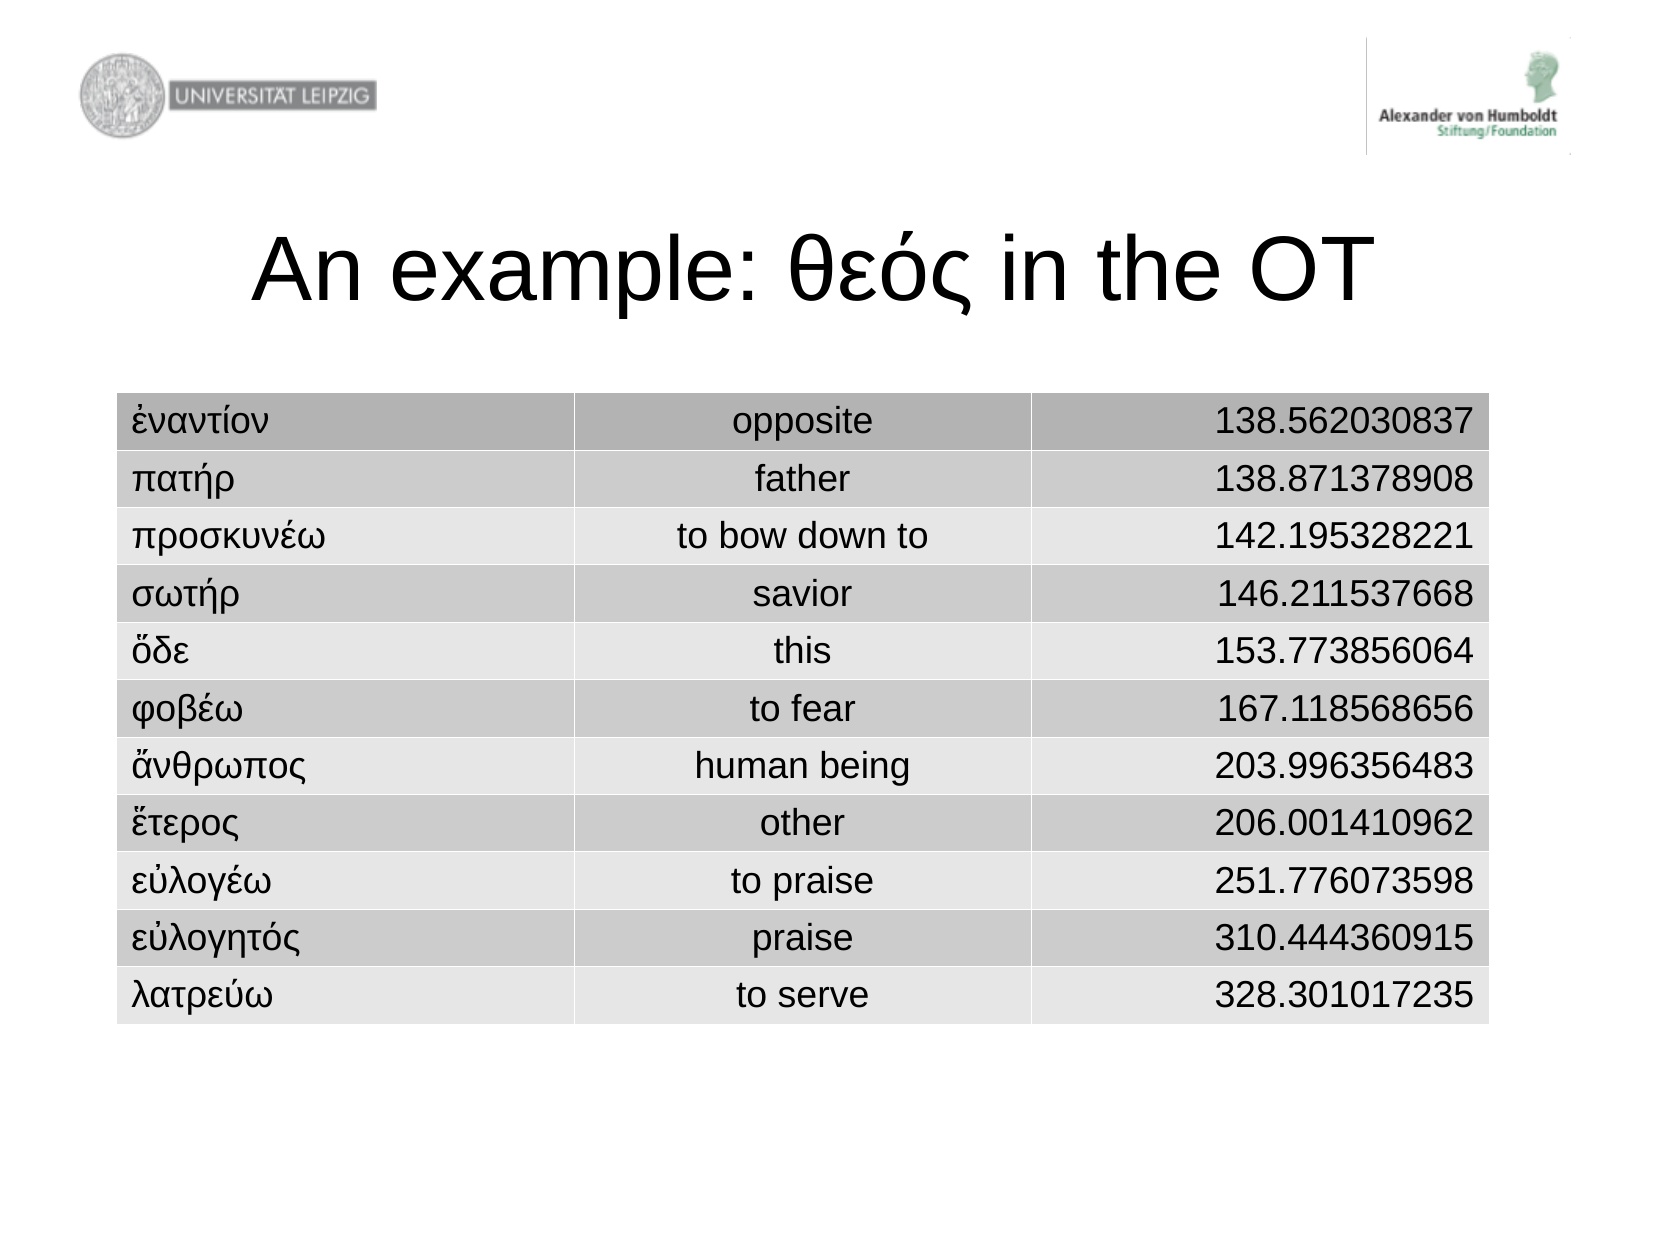

# An example: θεός in the OT
| ἐναντίον | opposite | 138.562030837 |
| --- | --- | --- |
| πατήρ | father | 138.871378908 |
| προσκυνέω | to bow down to | 142.195328221 |
| σωτήρ | savior | 146.211537668 |
| ὅδε | this | 153.773856064 |
| φοβέω | to fear | 167.118568656 |
| ἄνθρωπος | human being | 203.996356483 |
| ἕτερος | other | 206.001410962 |
| εὐλογέω | to praise | 251.776073598 |
| εὐλογητός | praise | 310.444360915 |
| λατρεύω | to serve | 328.301017235 |